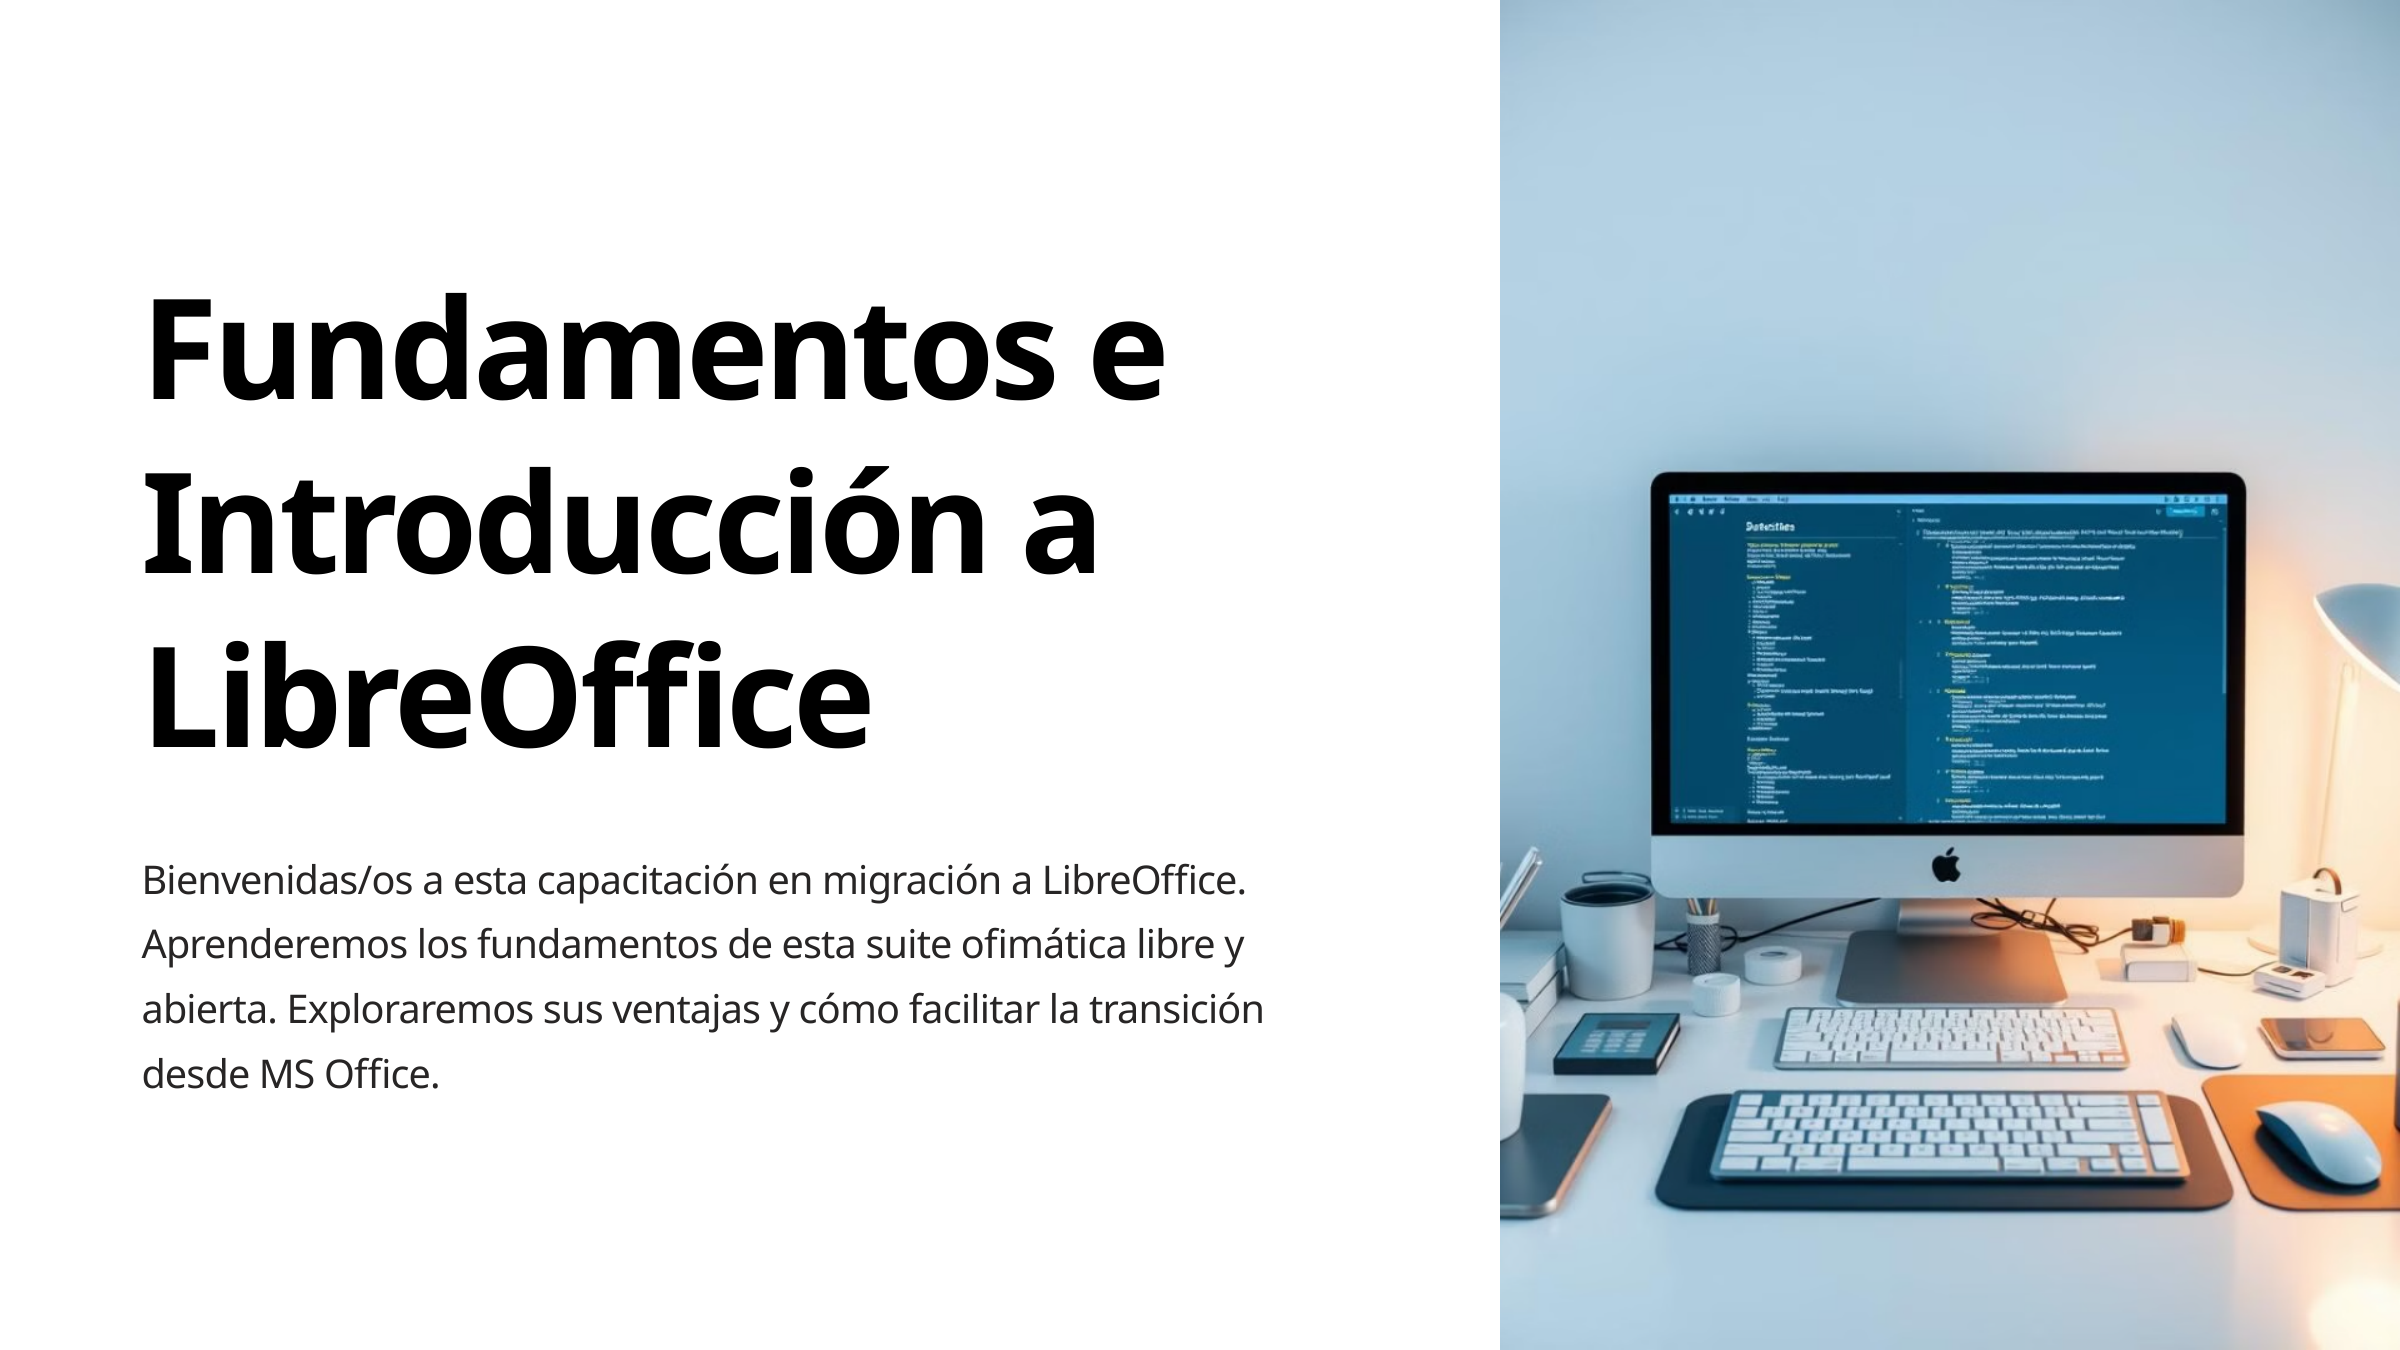

Fundamentos e Introducción a LibreOffice
Bienvenidas/os a esta capacitación en migración a LibreOffice. Aprenderemos los fundamentos de esta suite ofimática libre y abierta. Exploraremos sus ventajas y cómo facilitar la transición desde MS Office.